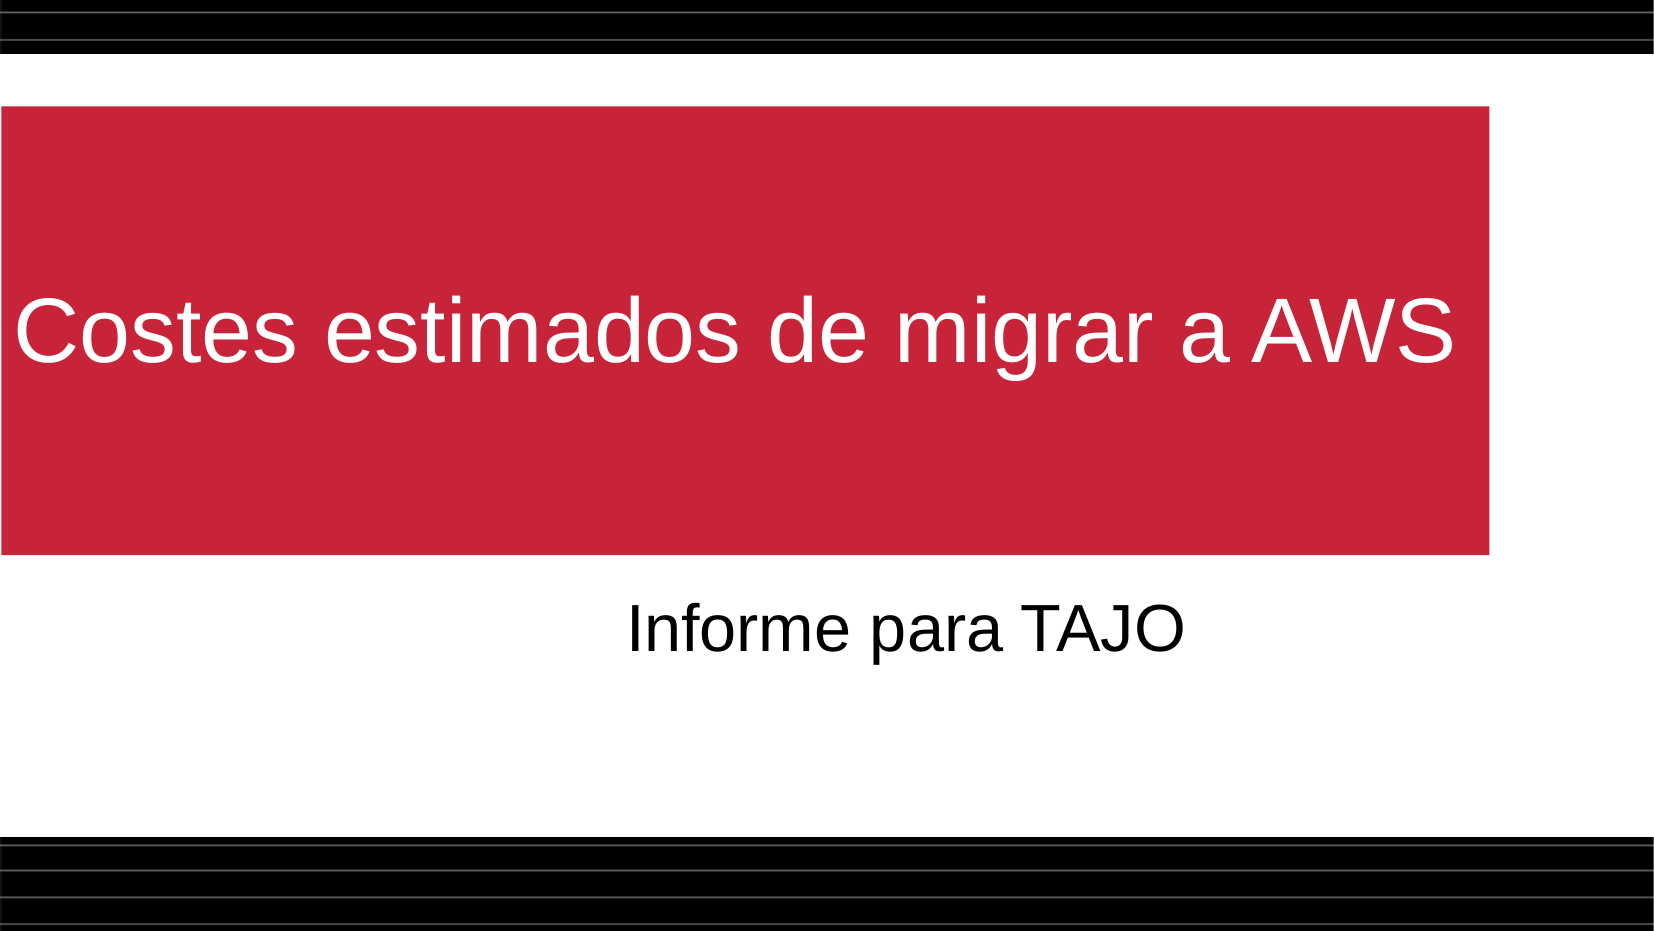

# Costes estimados de migrar a AWS
Informe para TAJO